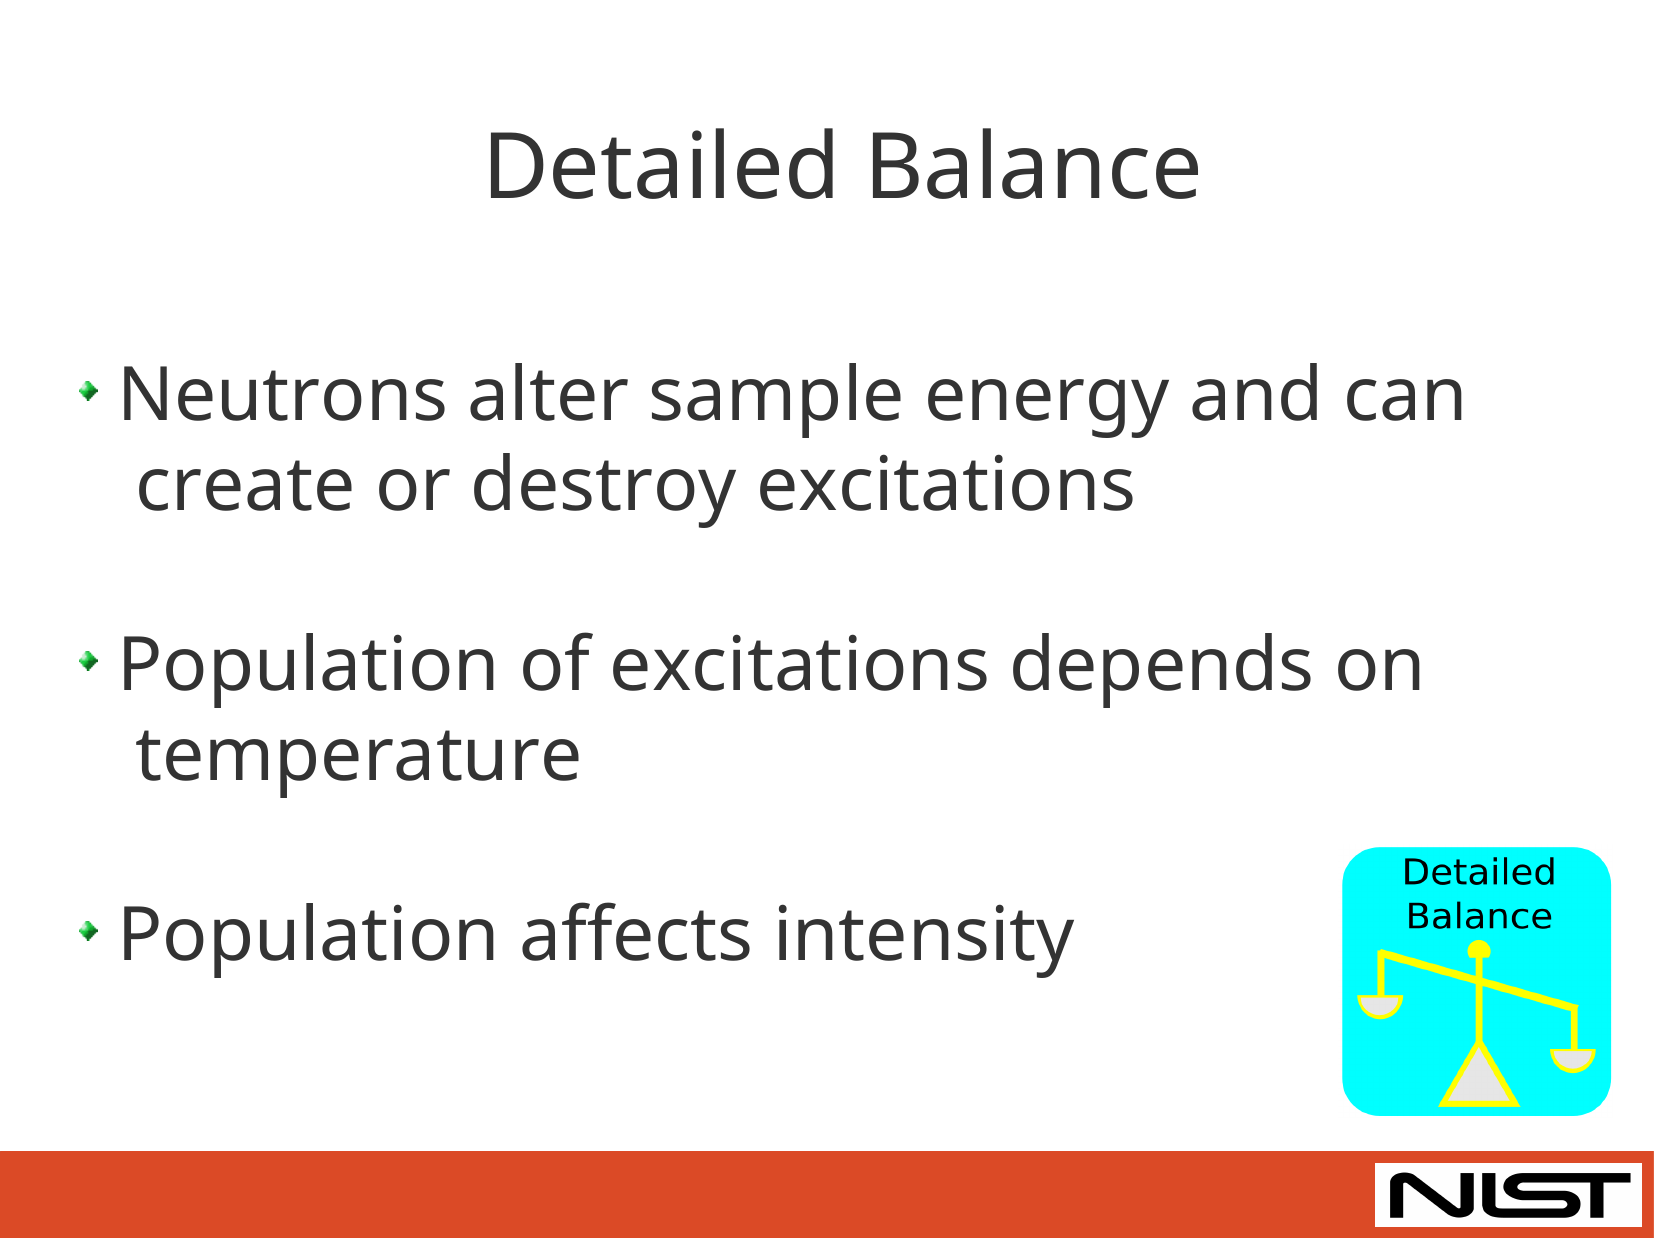

# Detailed Balance
 Neutrons alter sample energy and can create or destroy excitations
 Population of excitations depends on temperature
 Population affects intensity